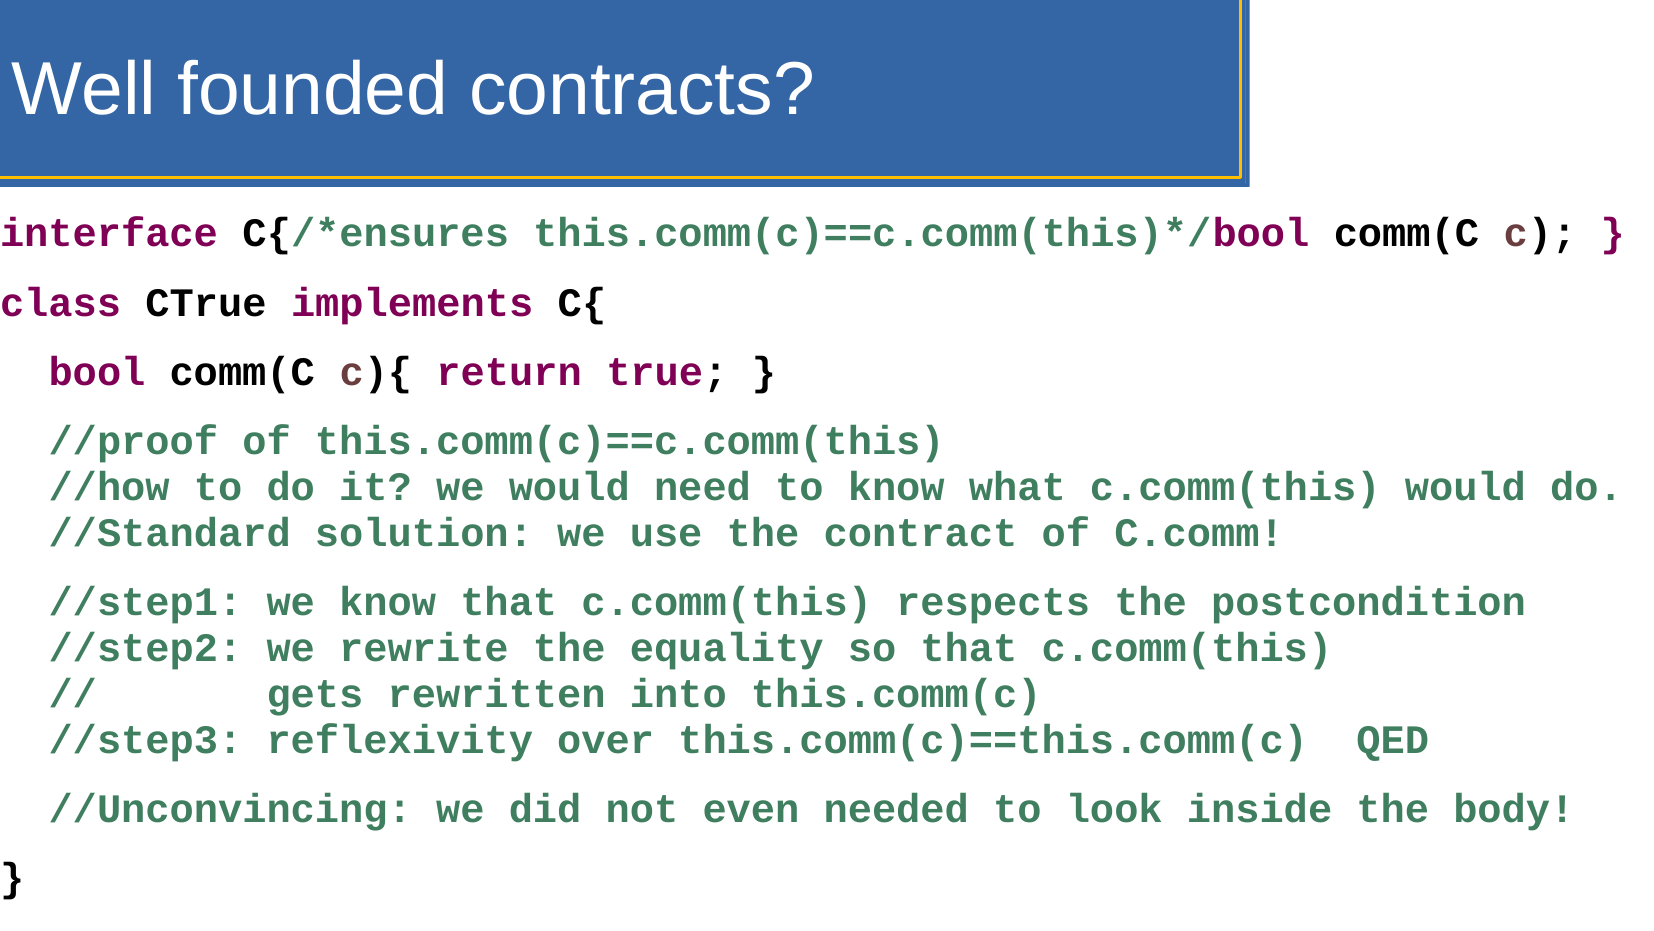

# Well founded contracts?
interface C{/*ensures this.comm(c)==c.comm(this)*/bool comm(C c); }
class CTrue implements C{
 bool comm(C c){ return true; }
 //proof of this.comm(c)==c.comm(this)
 //how to do it? we would need to know what c.comm(this) would do.
 //Standard solution: we use the contract of C.comm!
 //step1: we know that c.comm(this) respects the postcondition
 //step2: we rewrite the equality so that c.comm(this)
 // gets rewritten into this.comm(c)
 //step3: reflexivity over this.comm(c)==this.comm(c) QED
 //Unconvincing: we did not even needed to look inside the body!
}